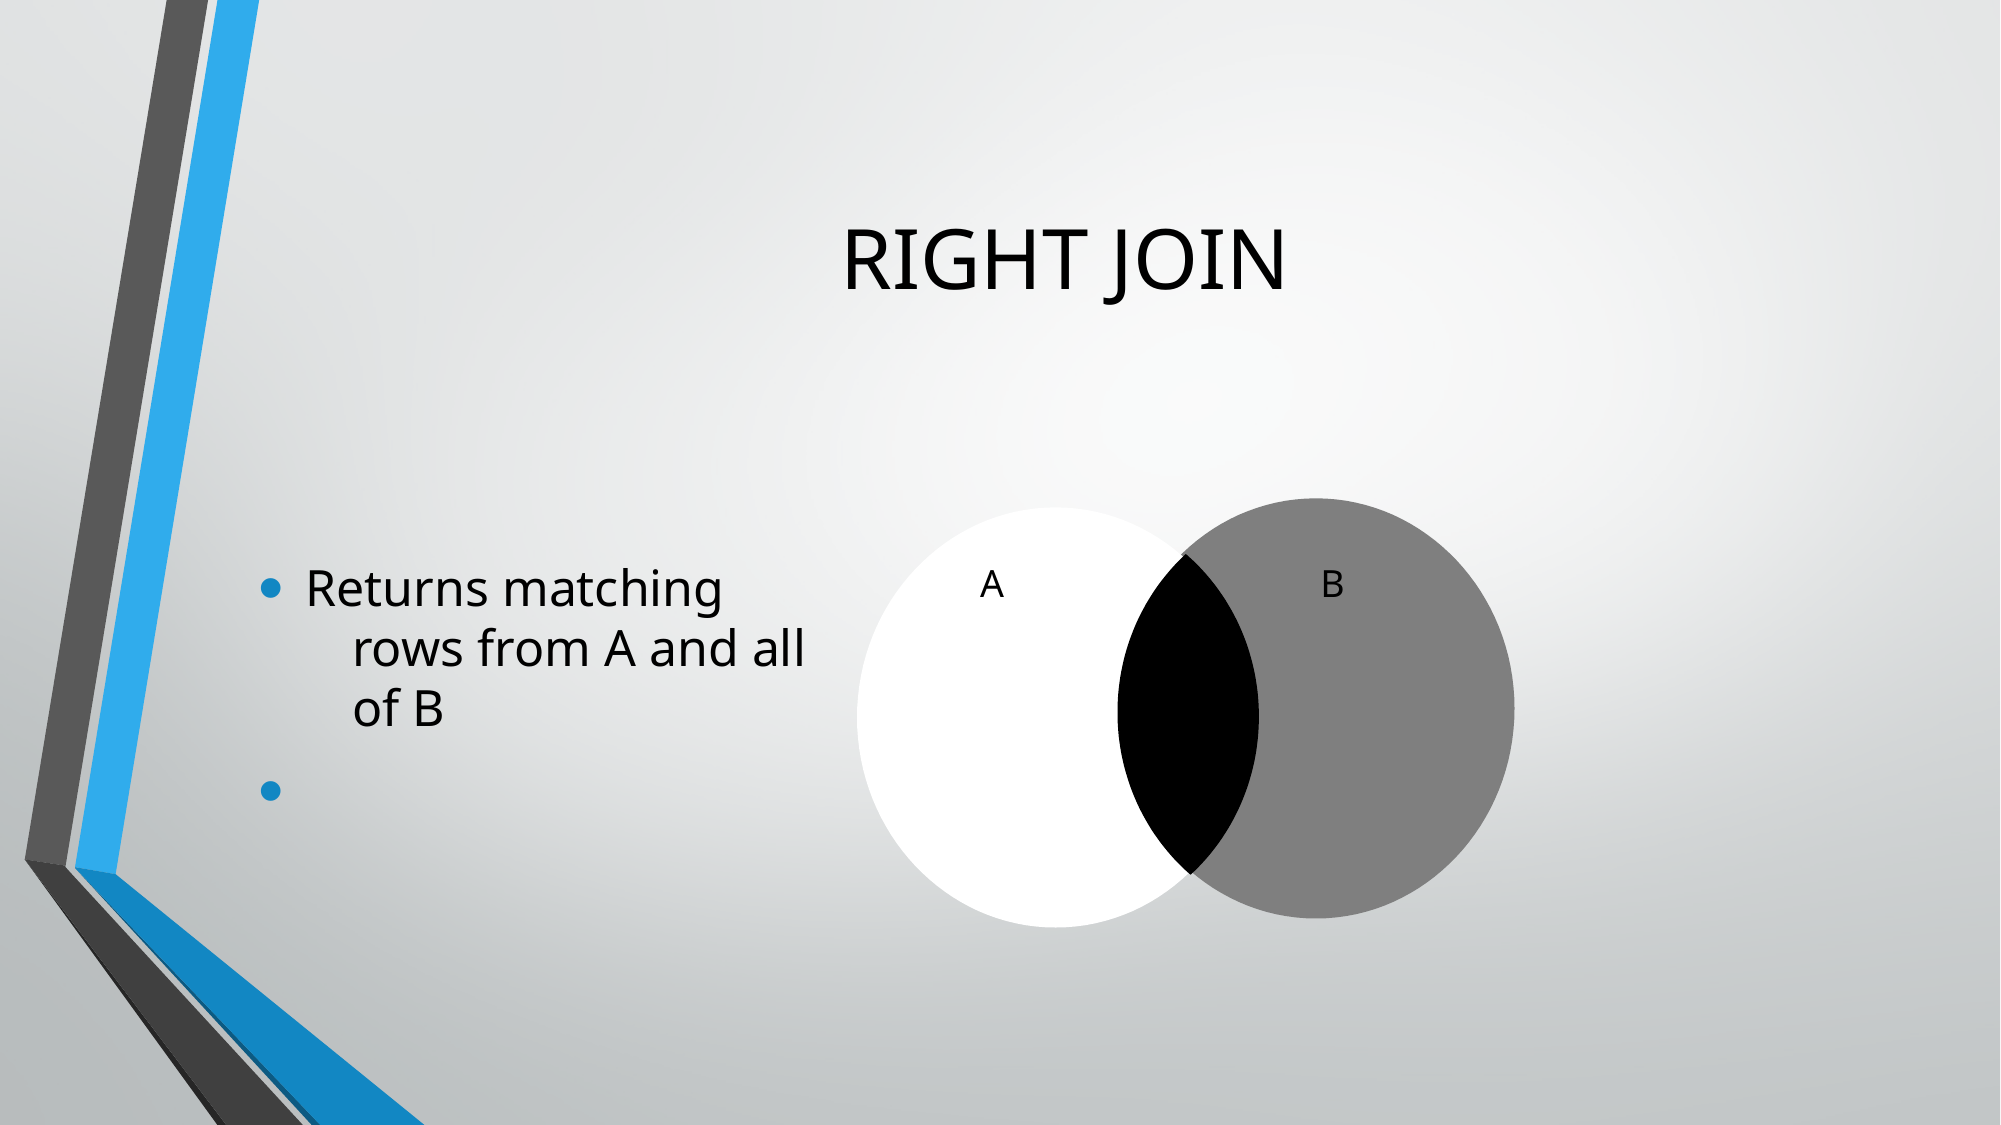

# RIGHT JOIN
Returns matching rows from A and all of B
A
B